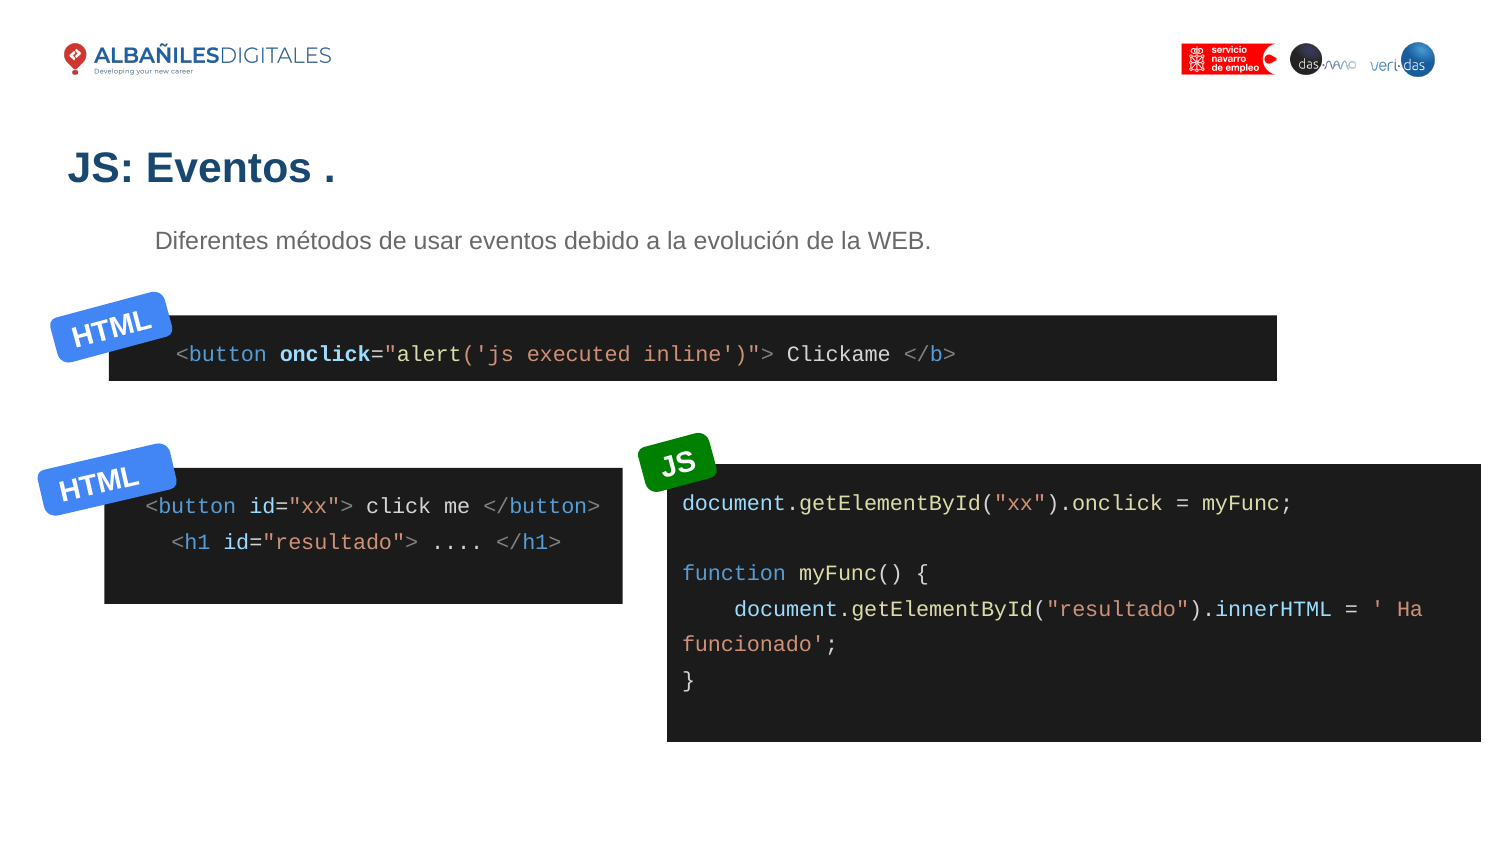

JS: Eventos .
Diferentes métodos de usar eventos debido a la evolución de la WEB.
HTML
 <button onclick="alert('js executed inline')"> Clickame </b>
JS
HTML
document.getElementById("xx").onclick = myFunc;
function myFunc() {
 document.getElementById("resultado").innerHTML = ' Ha funcionado';
}
 <button id="xx"> click me </button>
 <h1 id="resultado"> .... </h1>